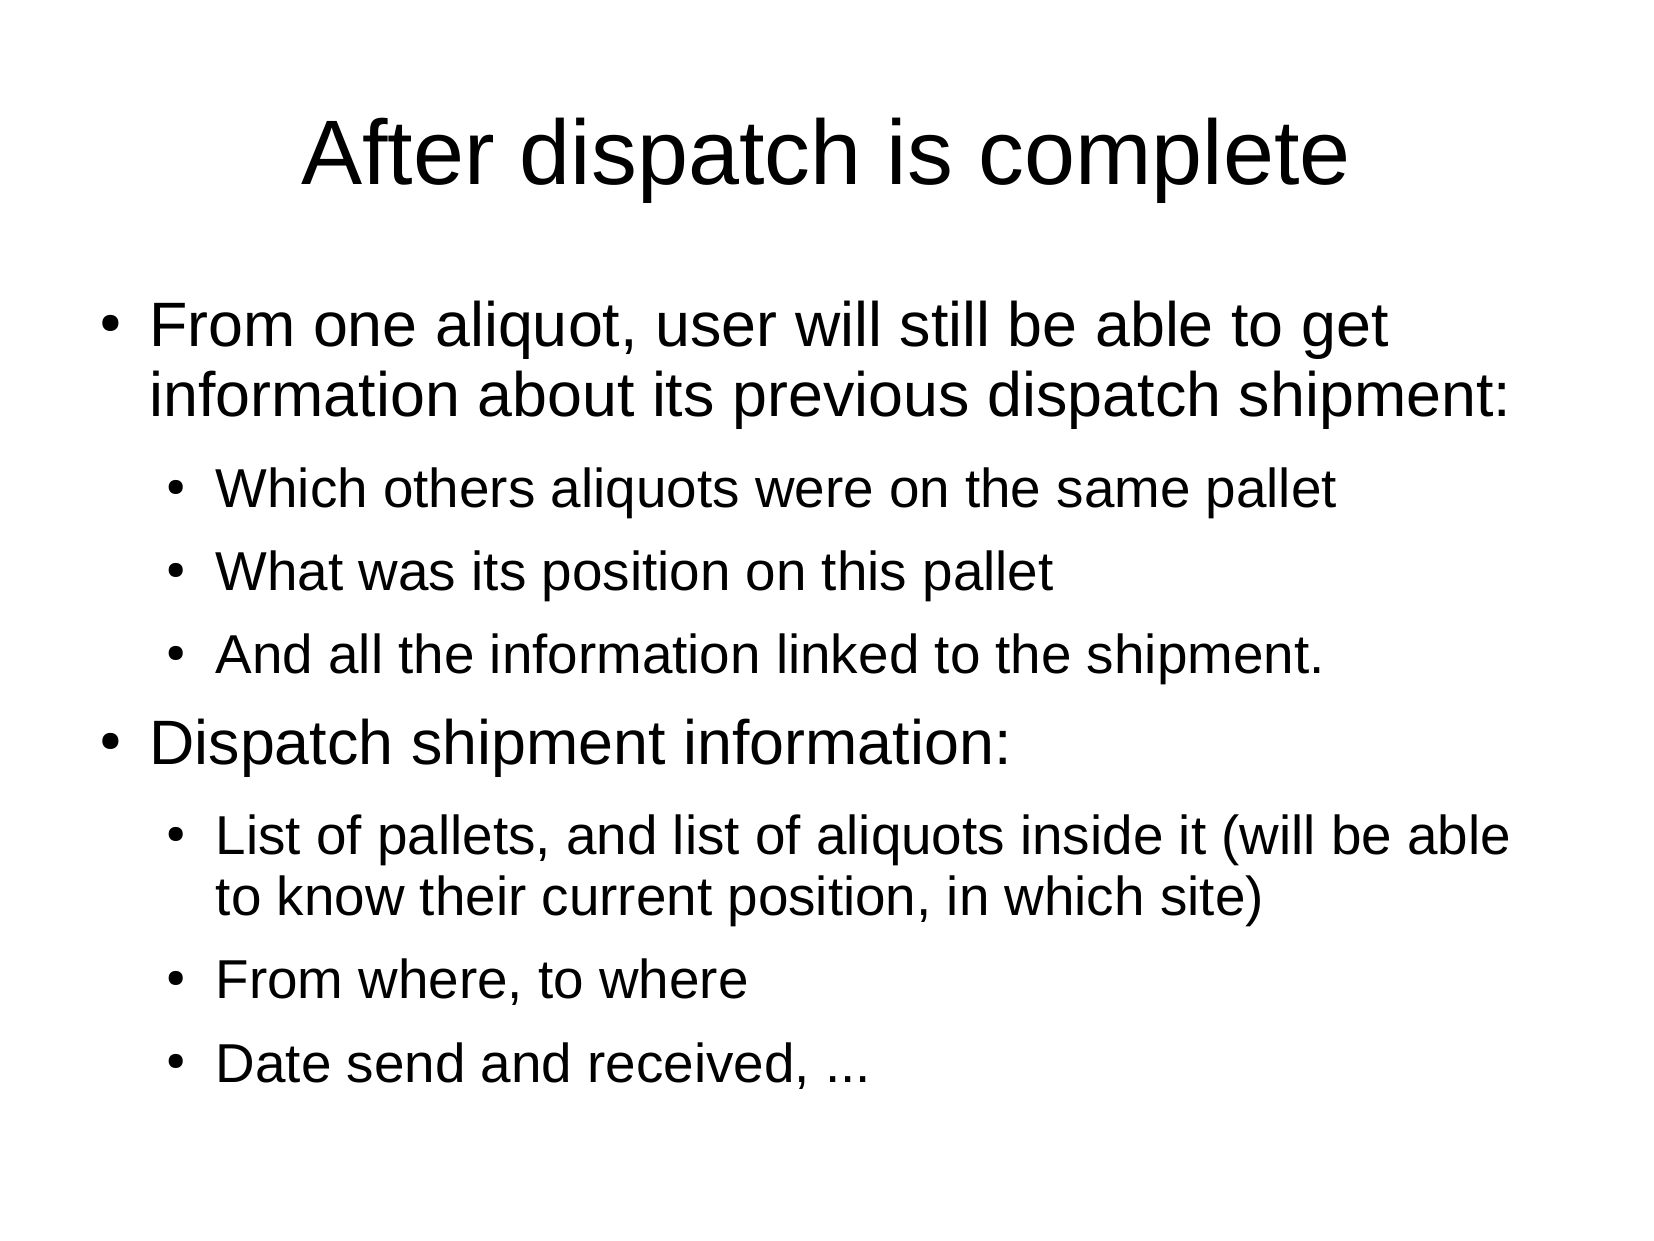

# After dispatch is complete
From one aliquot, user will still be able to get information about its previous dispatch shipment:
Which others aliquots were on the same pallet
What was its position on this pallet
And all the information linked to the shipment.
Dispatch shipment information:
List of pallets, and list of aliquots inside it (will be able to know their current position, in which site)
From where, to where
Date send and received, ...